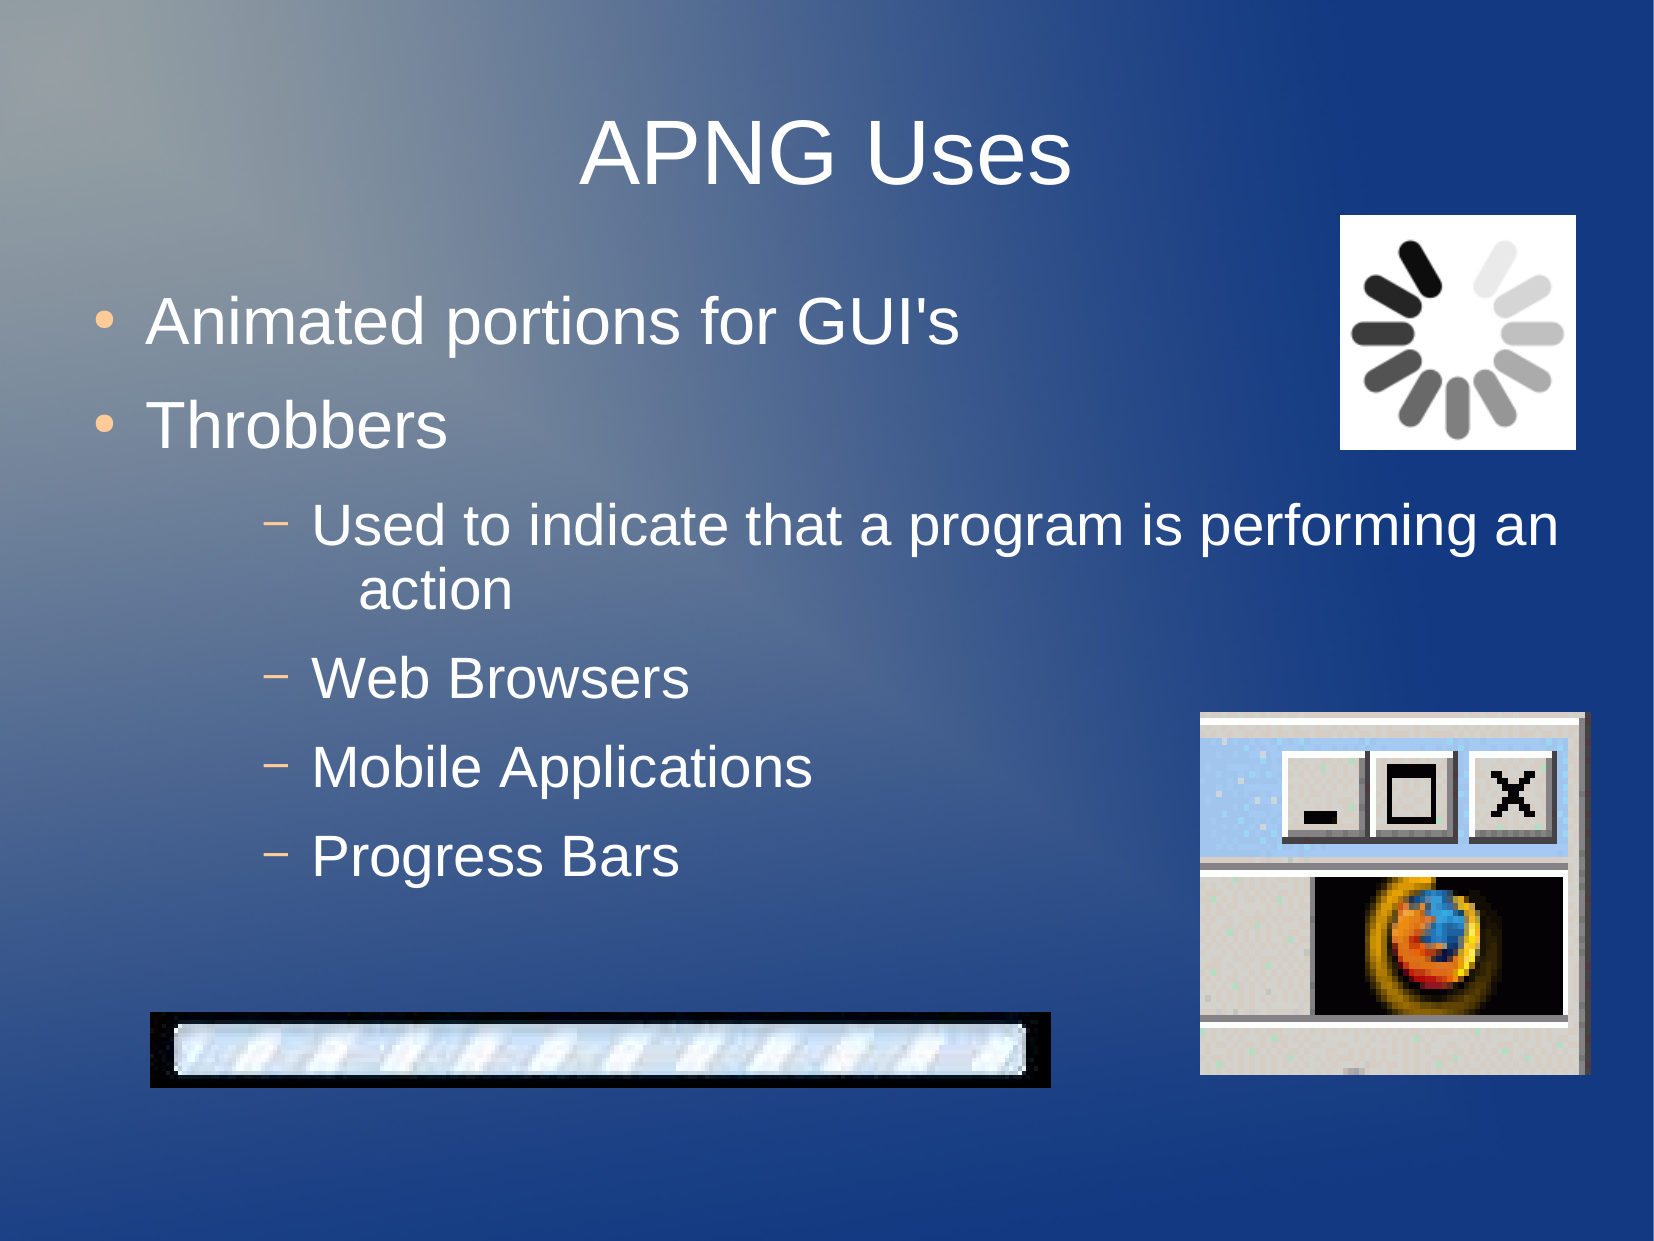

# APNG Uses
Animated portions for GUI's
Throbbers
Used to indicate that a program is performing an action
Web Browsers
Mobile Applications
Progress Bars